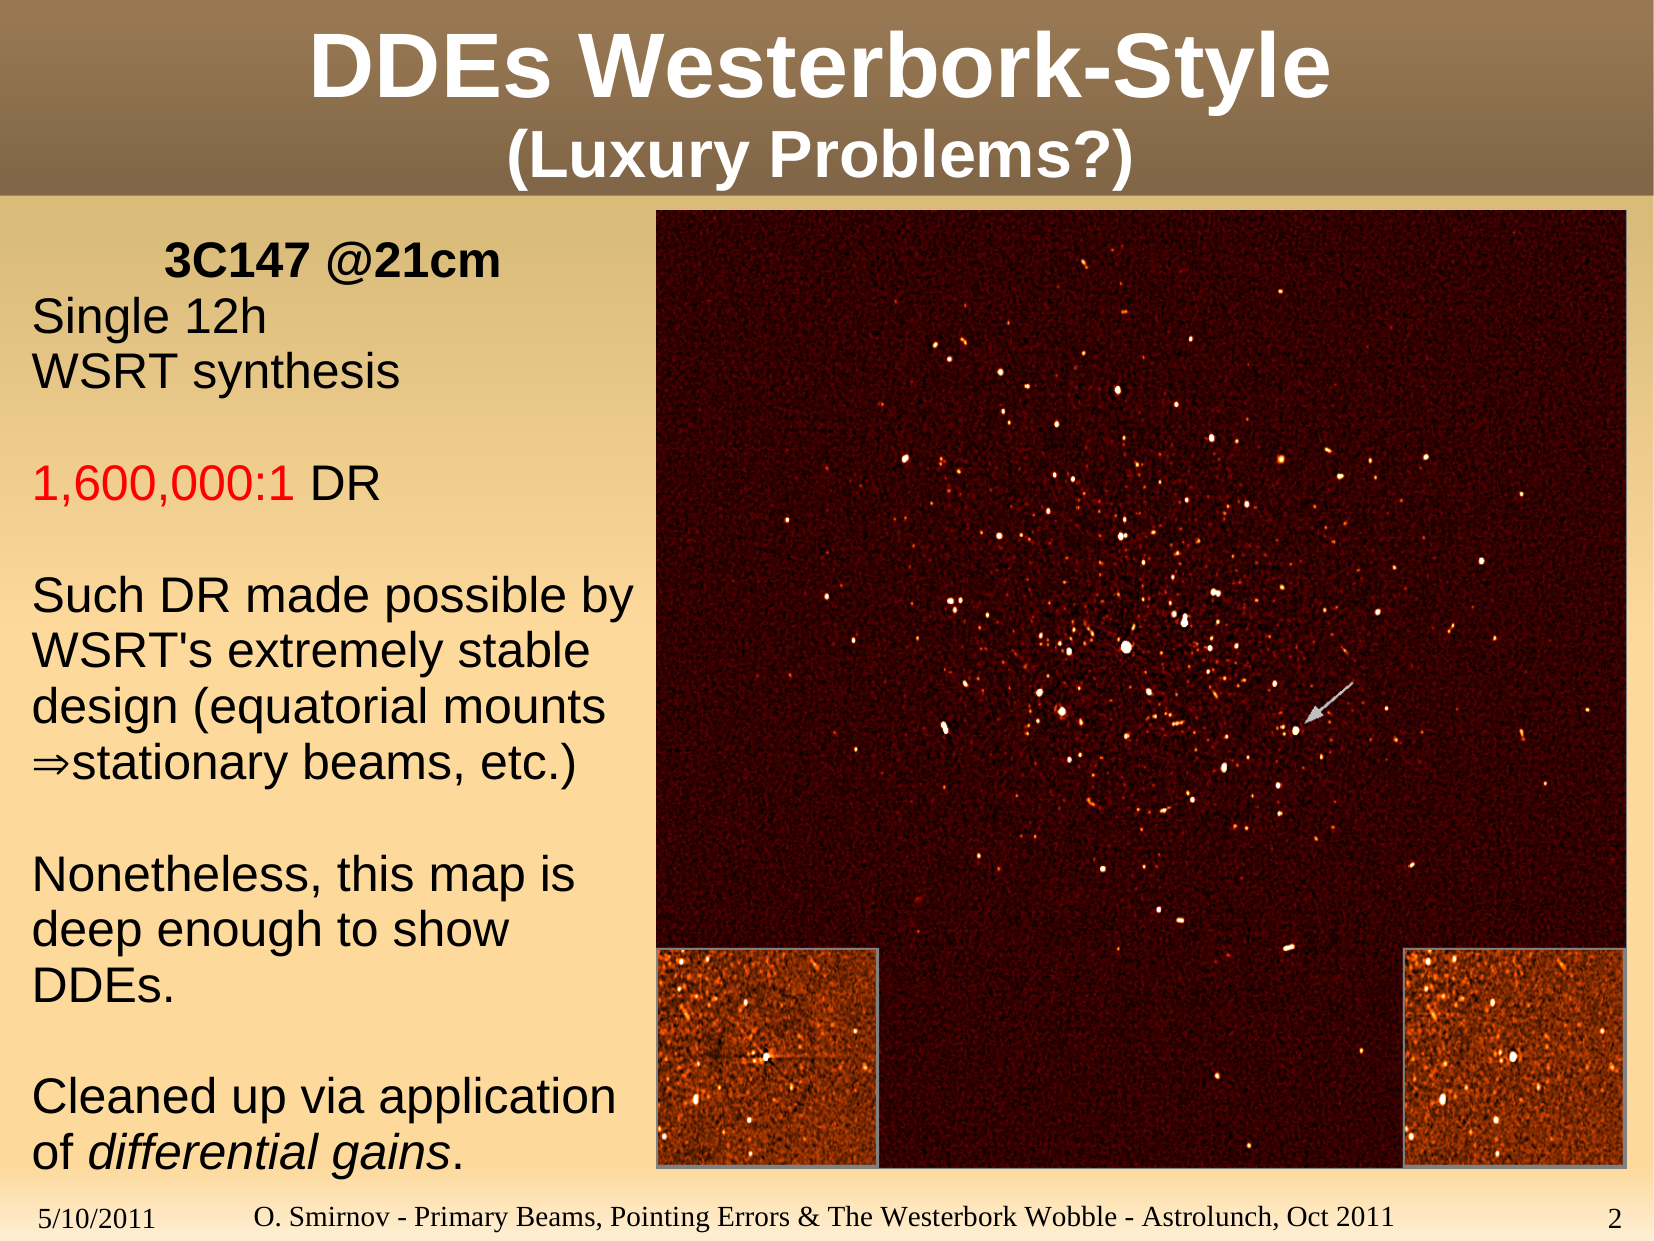

# DDEs Westerbork-Style (Luxury Problems?)
3C147 @21cm
Single 12h
WSRT synthesis
1,600,000:1 DR
Such DR made possible by
WSRT's extremely stable
design (equatorial mounts
⇒stationary beams, etc.)
Nonetheless, this map is
deep enough to show
DDEs.
Cleaned up via application
of differential gains.
O. Smirnov - Primary Beams, Pointing Errors & The Westerbork Wobble - Astrolunch, Oct 2011
5/10/2011
2